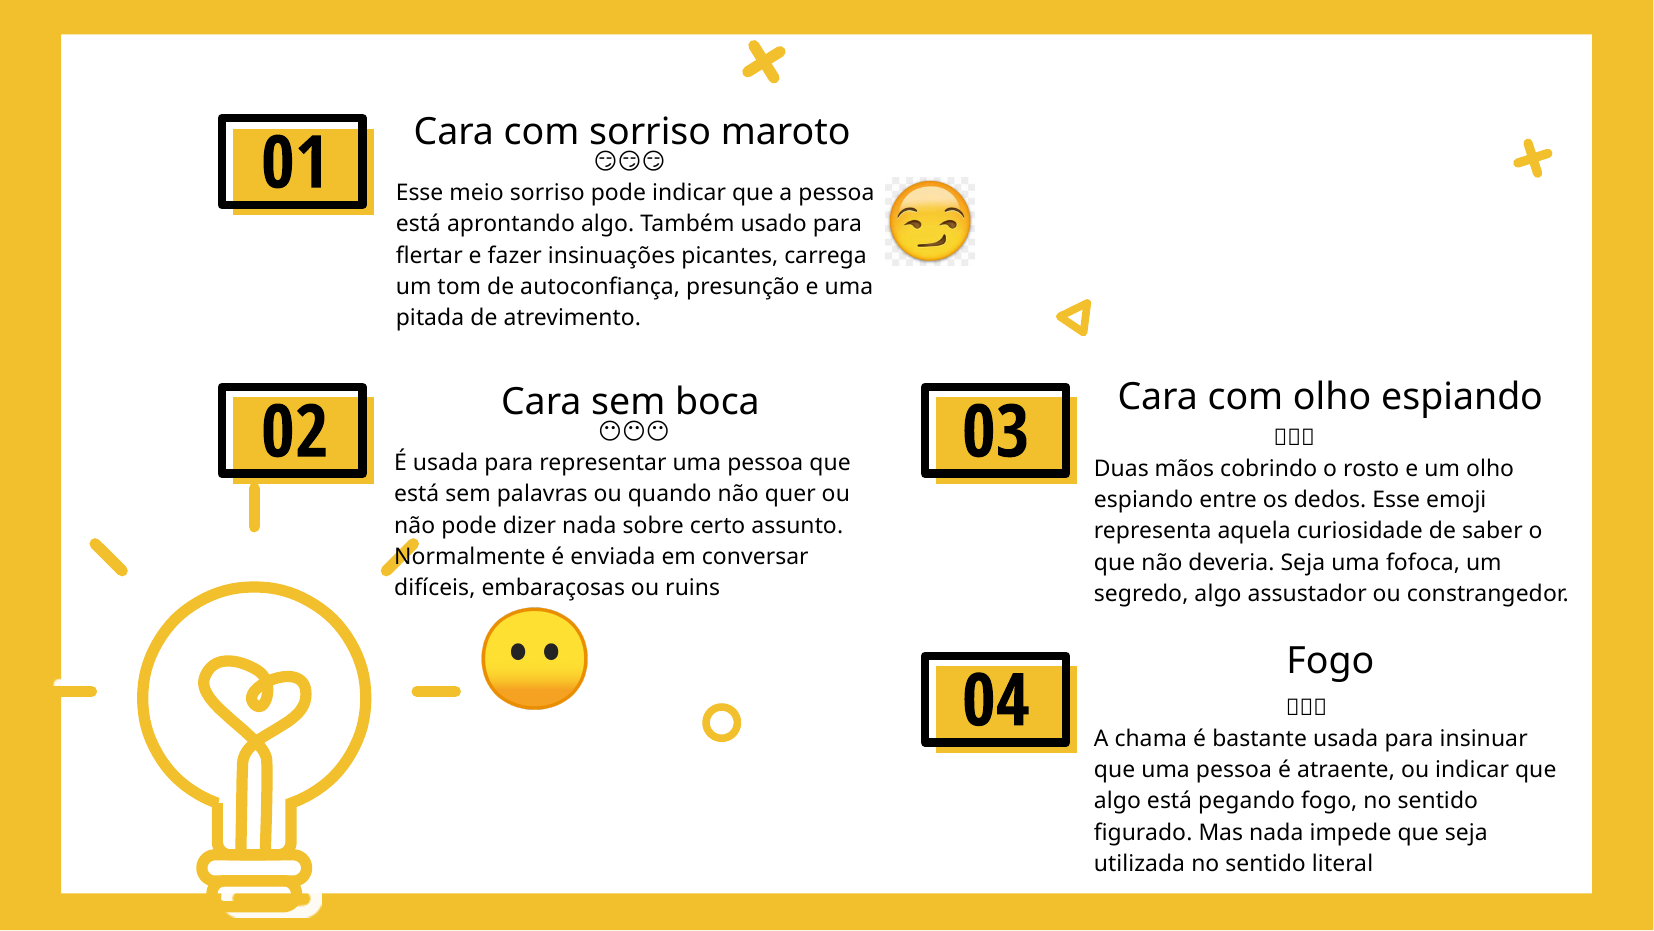

# Cara com sorriso maroto
 😏😏😏
Esse meio sorriso pode indicar que a pessoa está aprontando algo. Também usado para flertar e fazer insinuações picantes, carrega um tom de autoconfiança, presunção e uma pitada de atrevimento.
Cara com olho espiando
Cara sem boca
 😶😶😶
É usada para representar uma pessoa que está sem palavras ou quando não quer ou não pode dizer nada sobre certo assunto. Normalmente é enviada em conversar difíceis, embaraçosas ou ruins
 🫣🫣🫣
Duas mãos cobrindo o rosto e um olho espiando entre os dedos. Esse emoji representa aquela curiosidade de saber o que não deveria. Seja uma fofoca, um segredo, algo assustador ou constrangedor.
Fogo
 🔥🔥🔥
A chama é bastante usada para insinuar que uma pessoa é atraente, ou indicar que algo está pegando fogo, no sentido figurado. Mas nada impede que seja utilizada no sentido literal